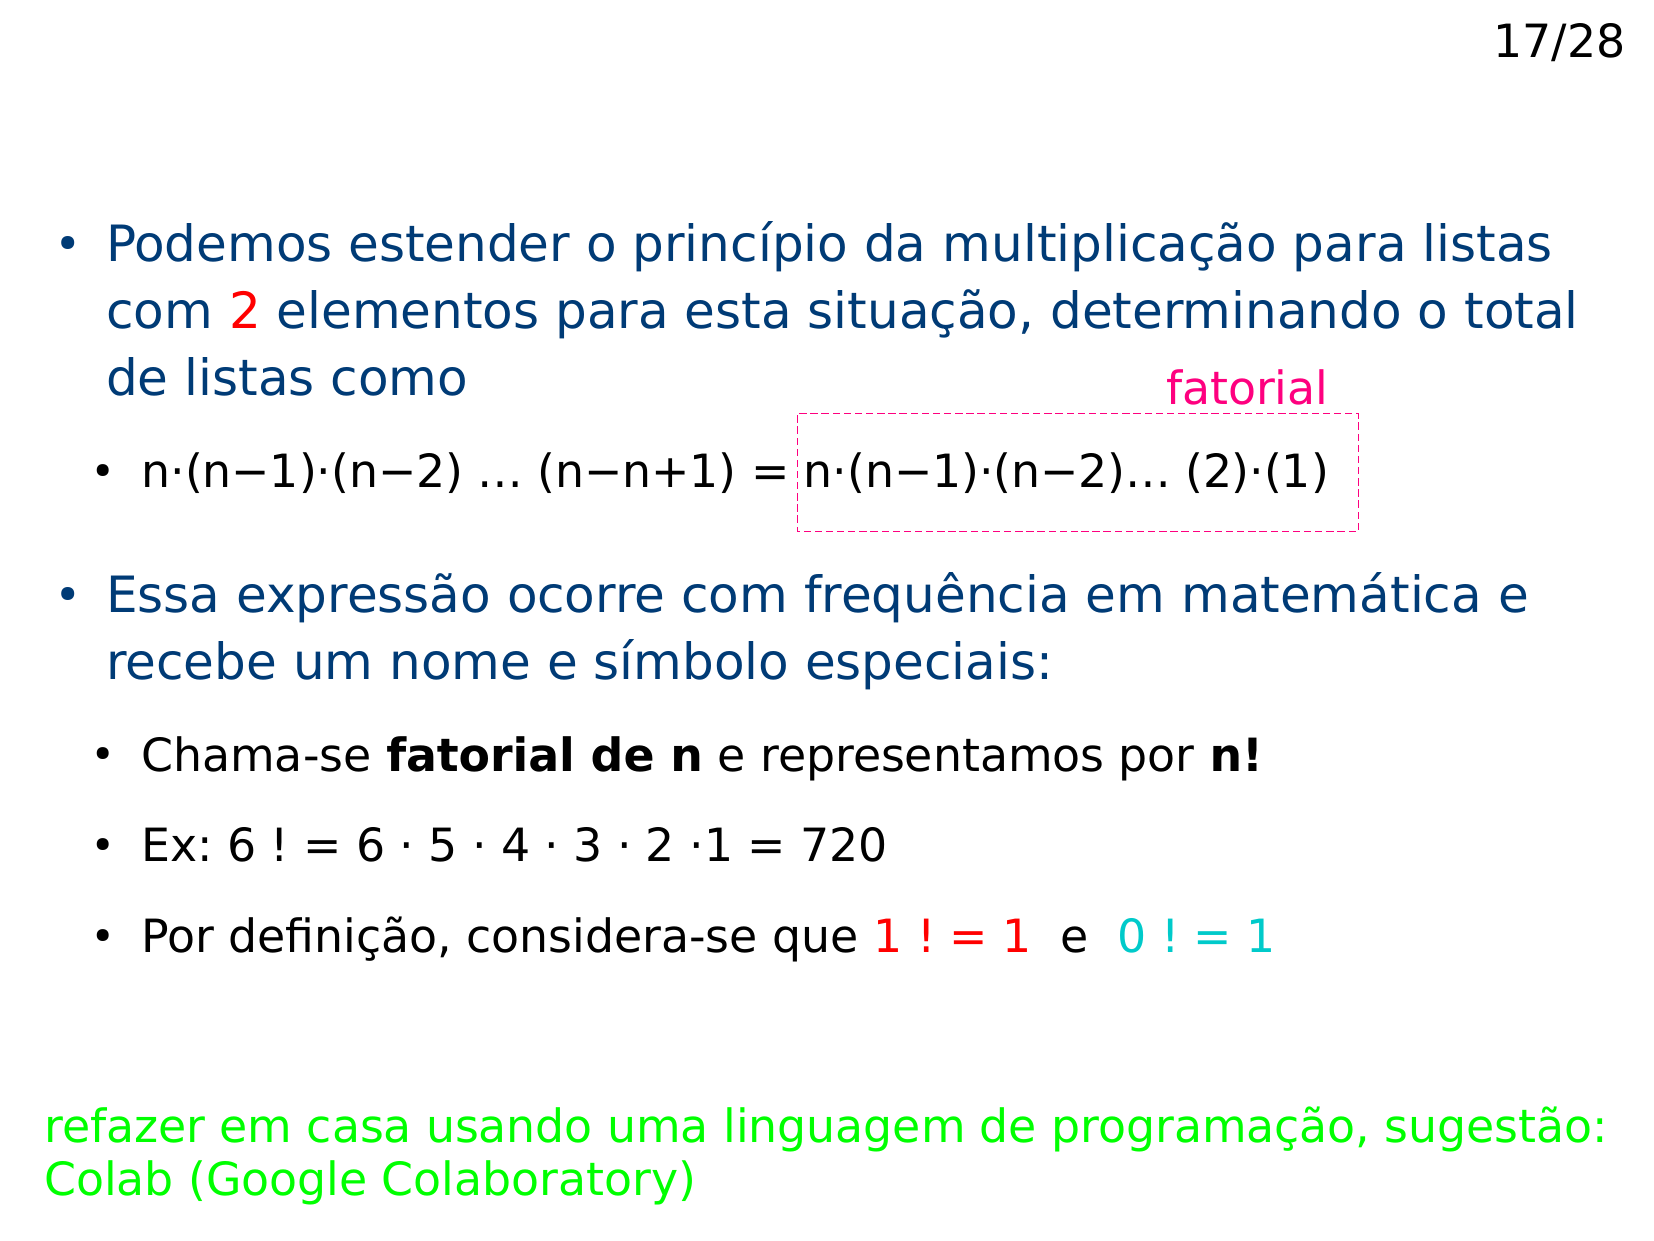

17
#
Podemos estender o princípio da multiplicação para listas com 2 elementos para esta situação, determinando o total de listas como
n⋅(n−1)⋅(n−2) … (n−n+1) = n⋅(n−1)⋅(n−2)… (2)⋅(1)
Essa expressão ocorre com frequência em matemática e recebe um nome e símbolo especiais:
Chama-se fatorial de n e representamos por n!
Ex: 6 ! = 6 ⋅ 5 ⋅ 4 ⋅ 3 ⋅ 2 ⋅1 = 720
Por definição, considera-se que 1 ! = 1 e 0 ! = 1
fatorial
refazer em casa usando uma linguagem de programação, sugestão: Colab (Google Colaboratory)